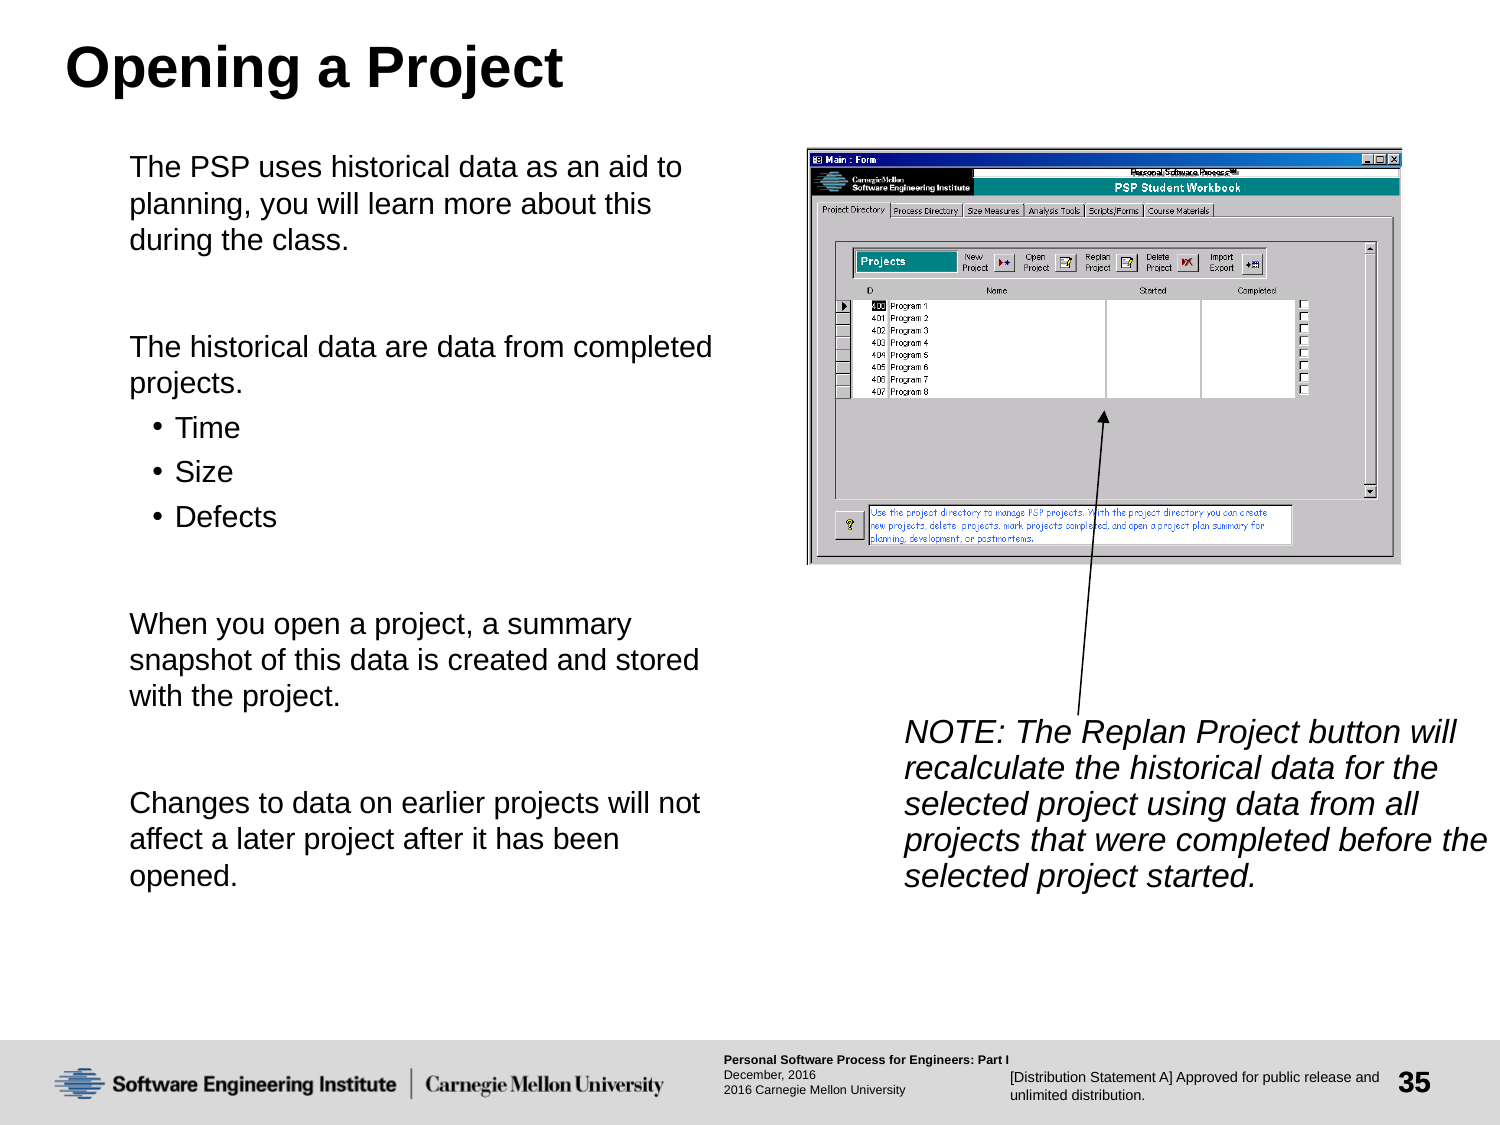

# Opening a Project
The PSP uses historical data as an aid to planning, you will learn more about this during the class.
The historical data are data from completed projects.
Time
Size
Defects
When you open a project, a summary snapshot of this data is created and stored with the project.
Changes to data on earlier projects will not affect a later project after it has been opened.
NOTE: The Replan Project button will recalculate the historical data for the selected project using data from all projects that were completed before the selected project started.